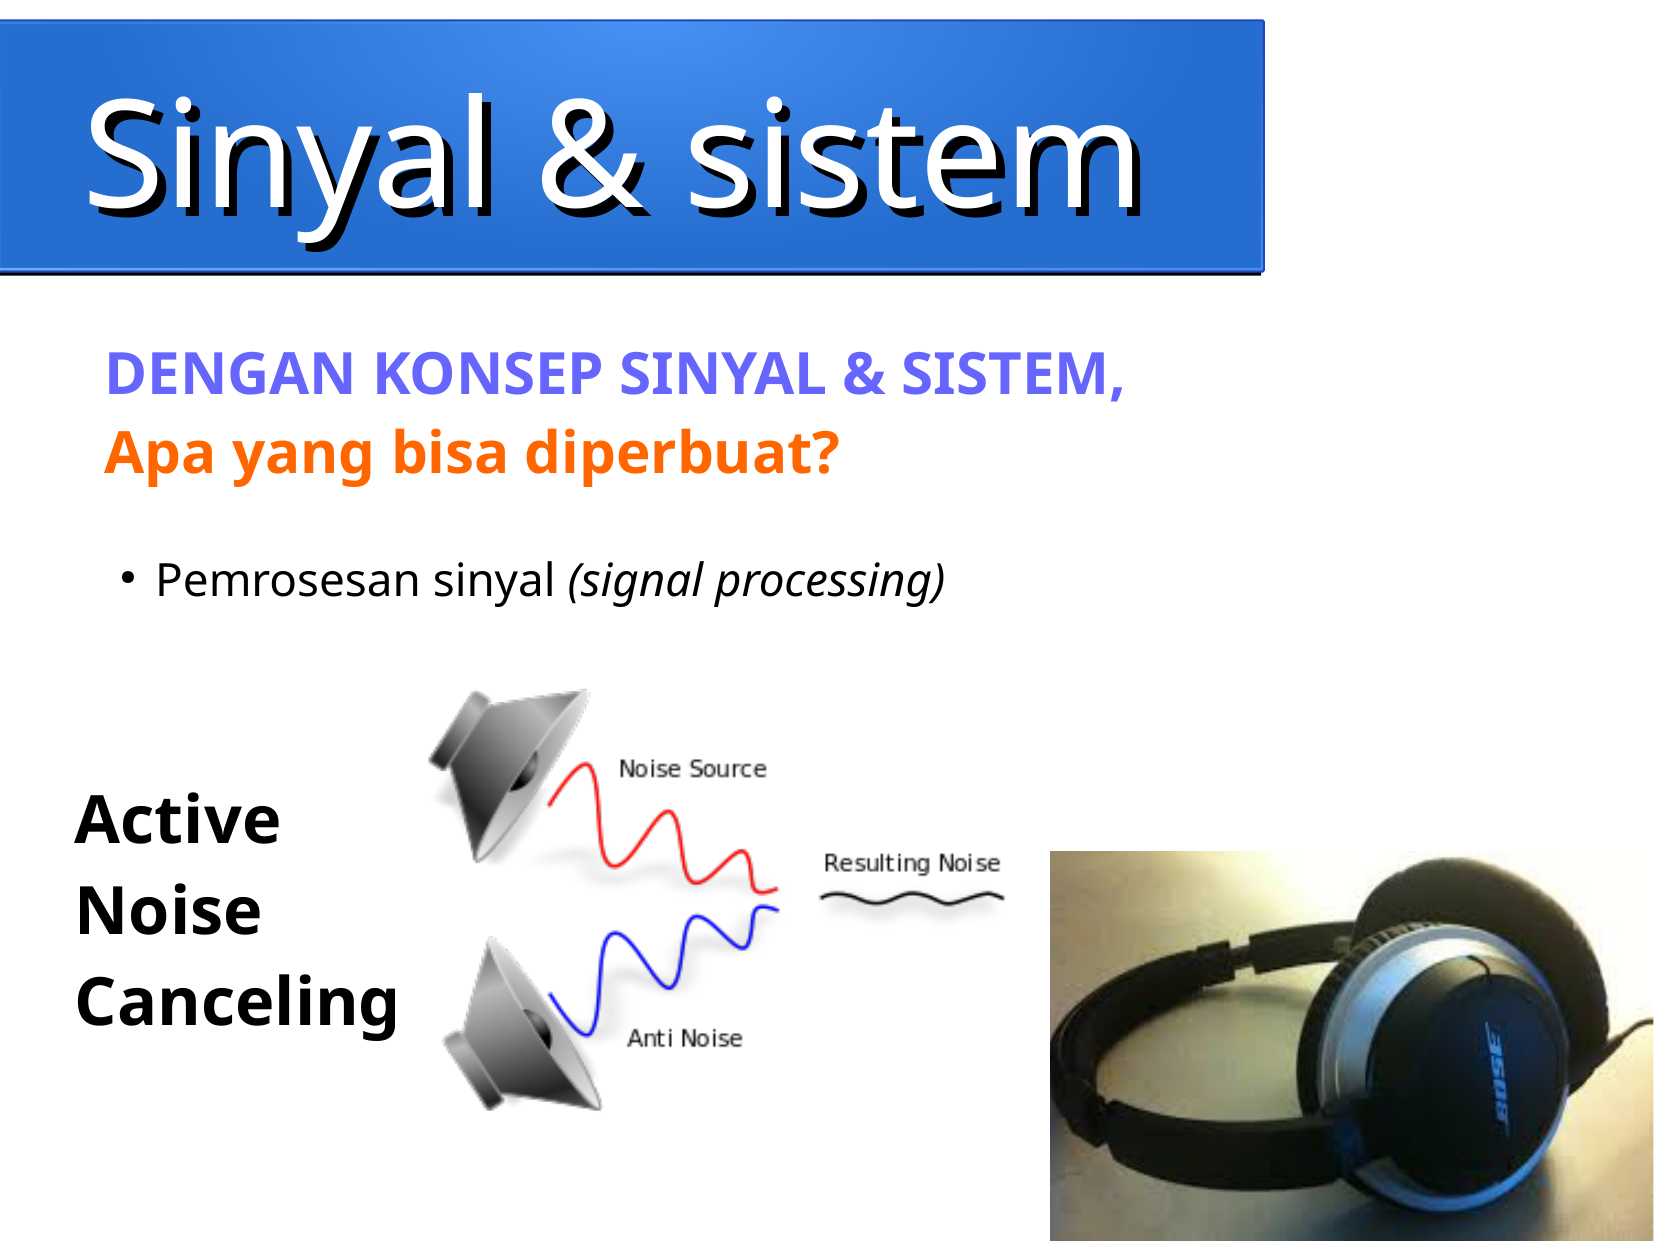

# Sinyal & sistem
DENGAN KONSEP SINYAL & SISTEM,
Apa yang bisa diperbuat?
Pemrosesan sinyal (signal processing)
Active
Noise
Canceling